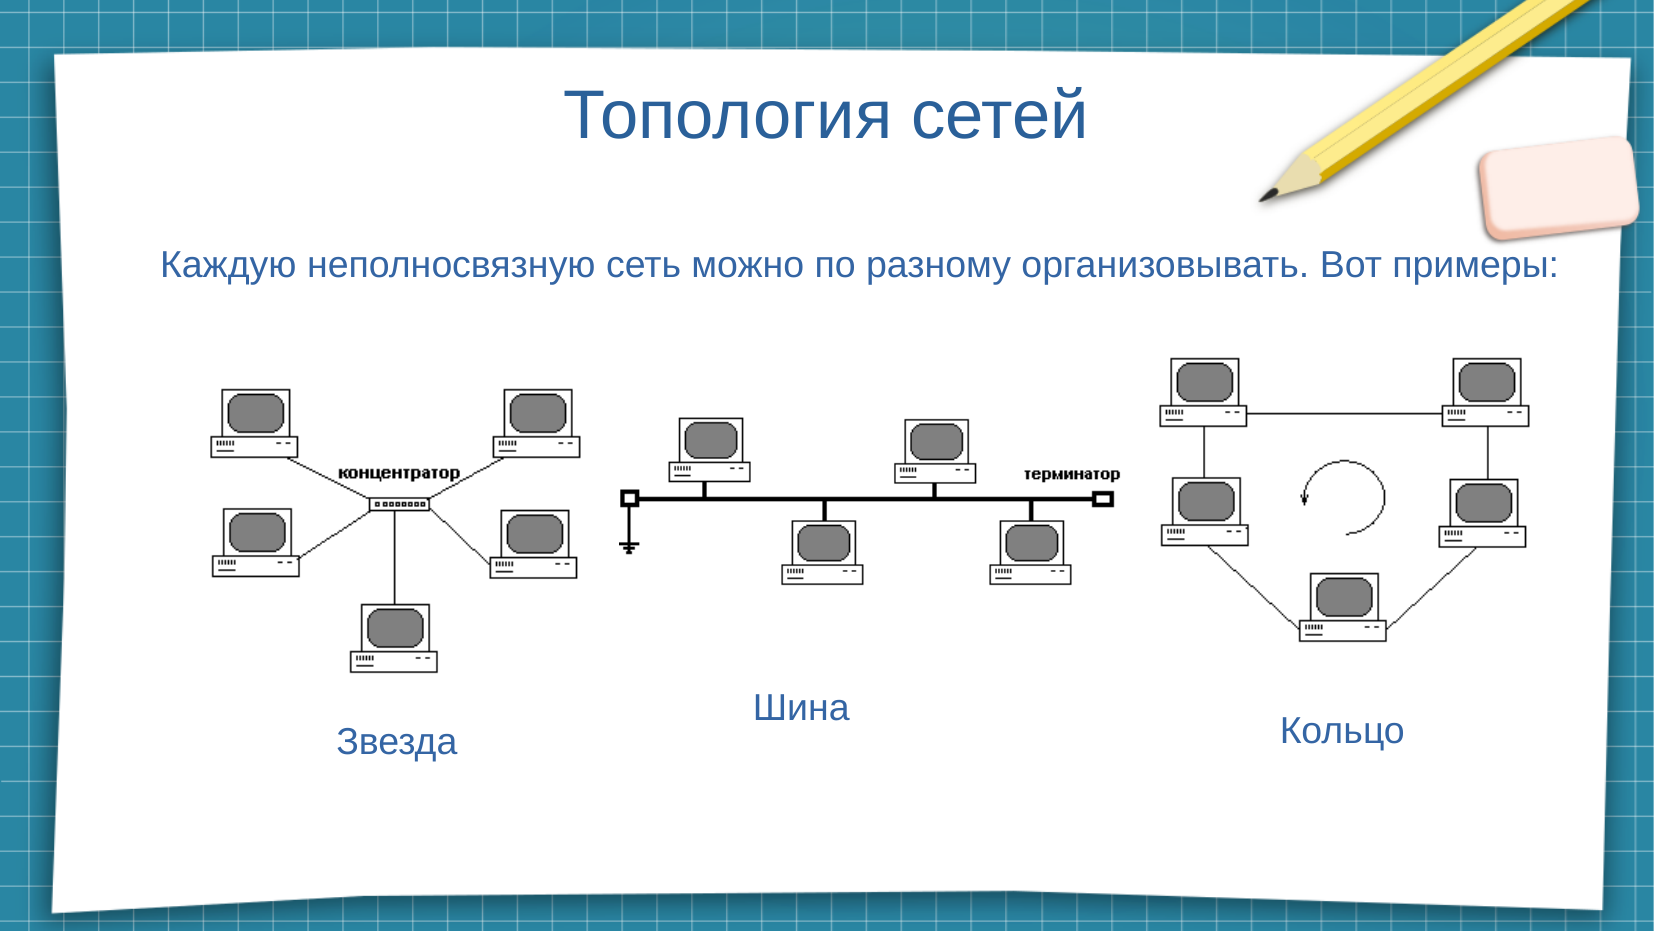

# Топология сетей
Каждую неполносвязную сеть можно по разному организовывать. Вот примеры:
Шина
Кольцо
Звезда